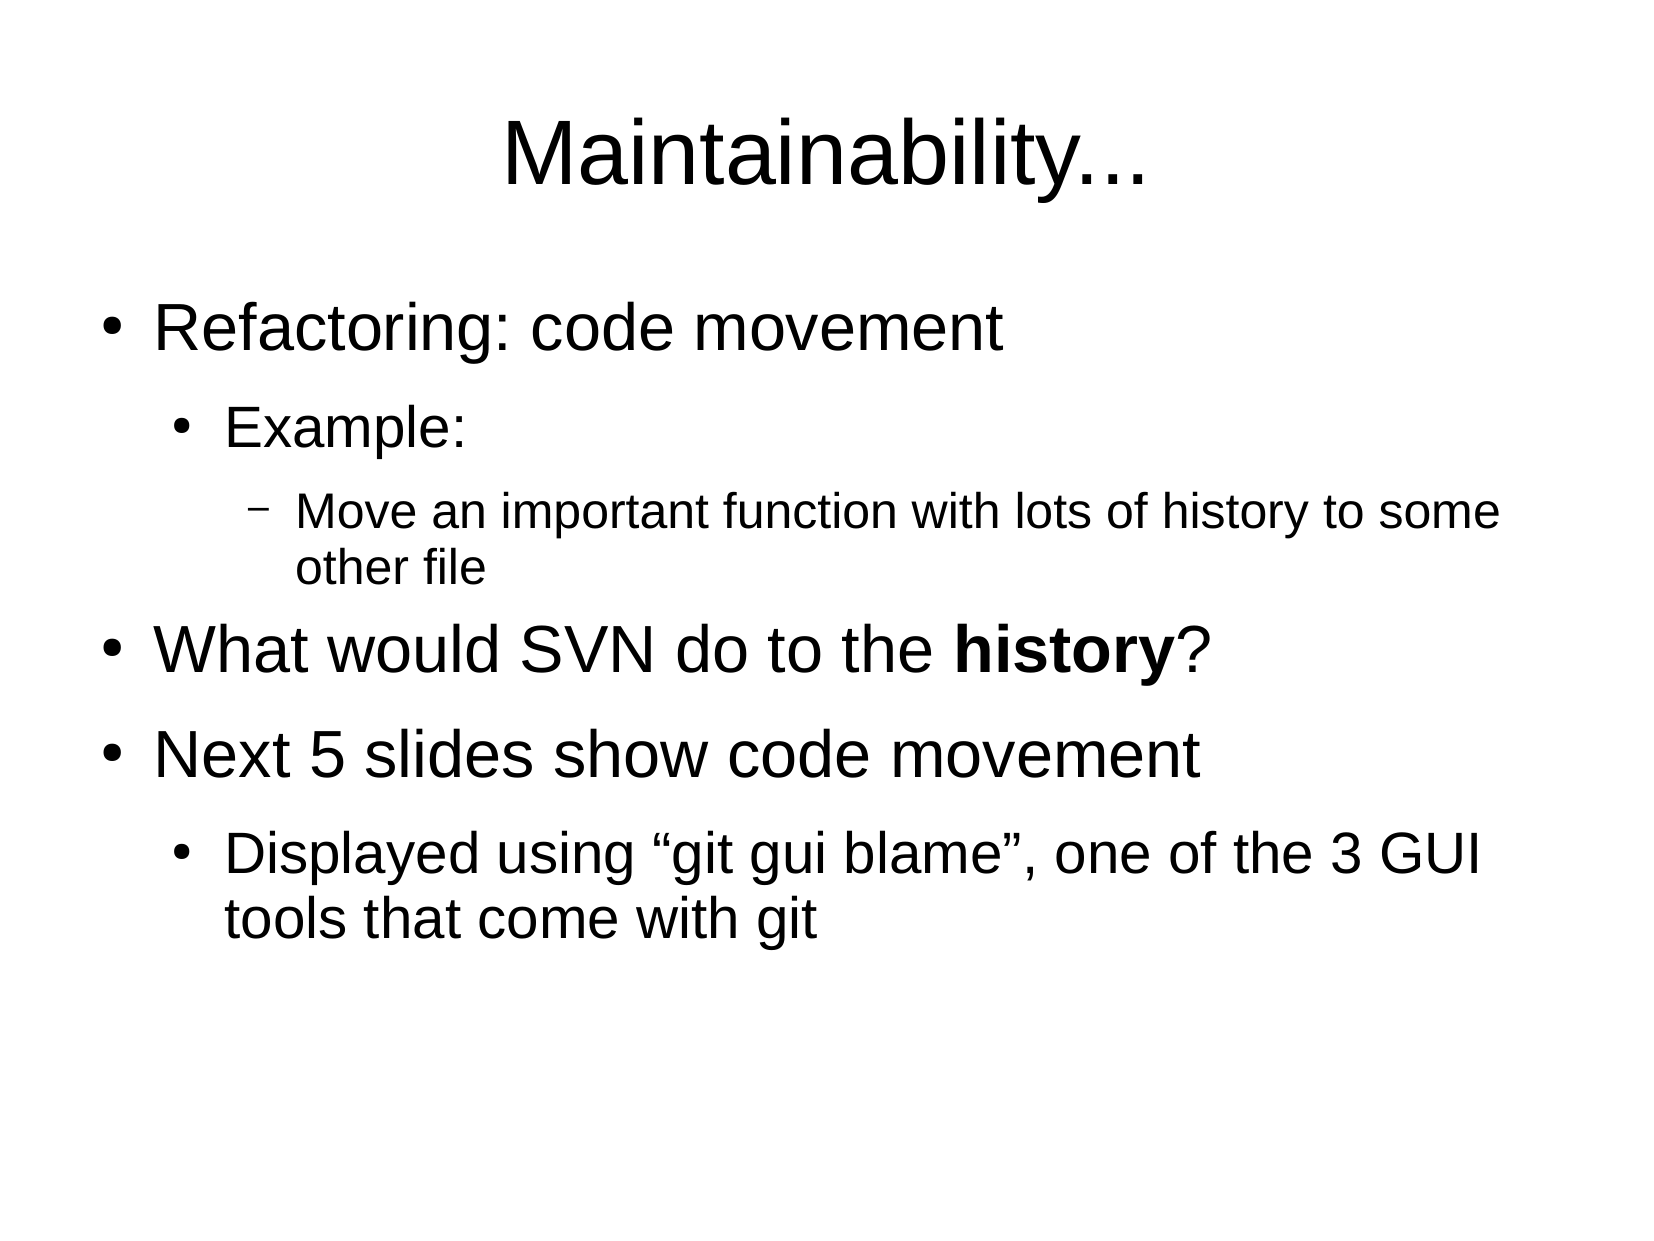

# Maintainability...
Refactoring: code movement
Example:
Move an important function with lots of history to some other file
What would SVN do to the history?
Next 5 slides show code movement
Displayed using “git gui blame”, one of the 3 GUI tools that come with git